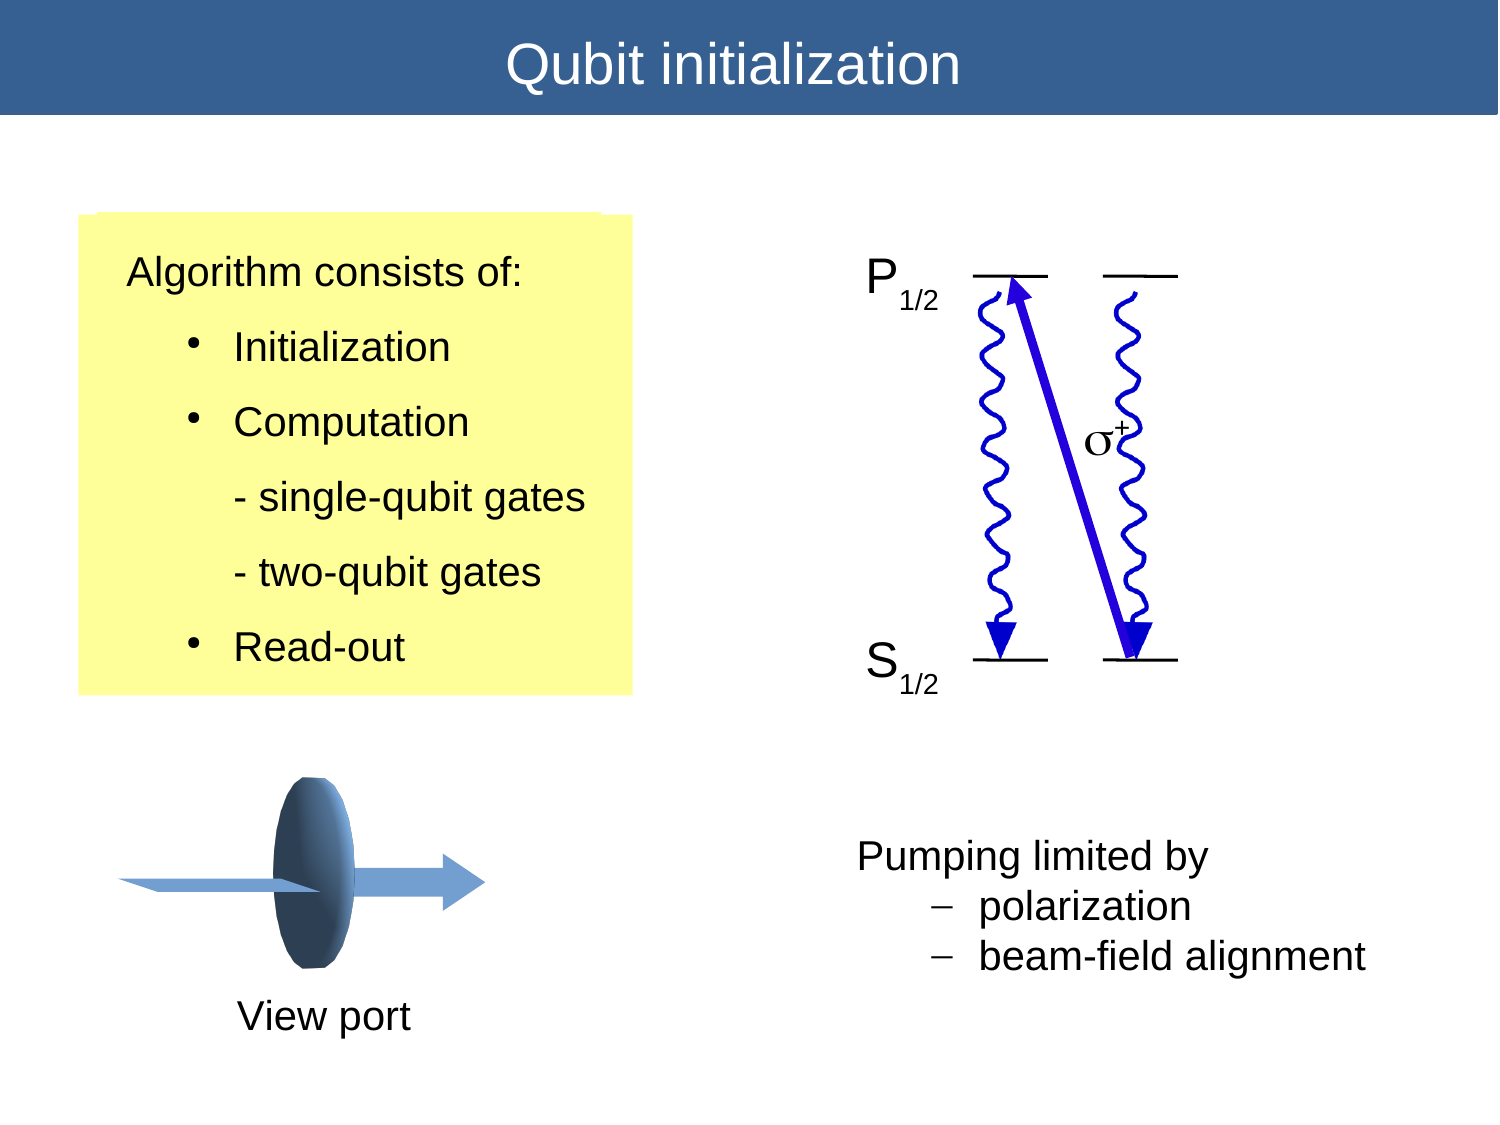

Qubit initialization
Algorithm consists of:
Initialization
Computation
- single-qubit gates
- two-qubit gates
Read-out
P1/2
s+
S1/2
Pumping limited by
polarization
beam-field alignment
View port